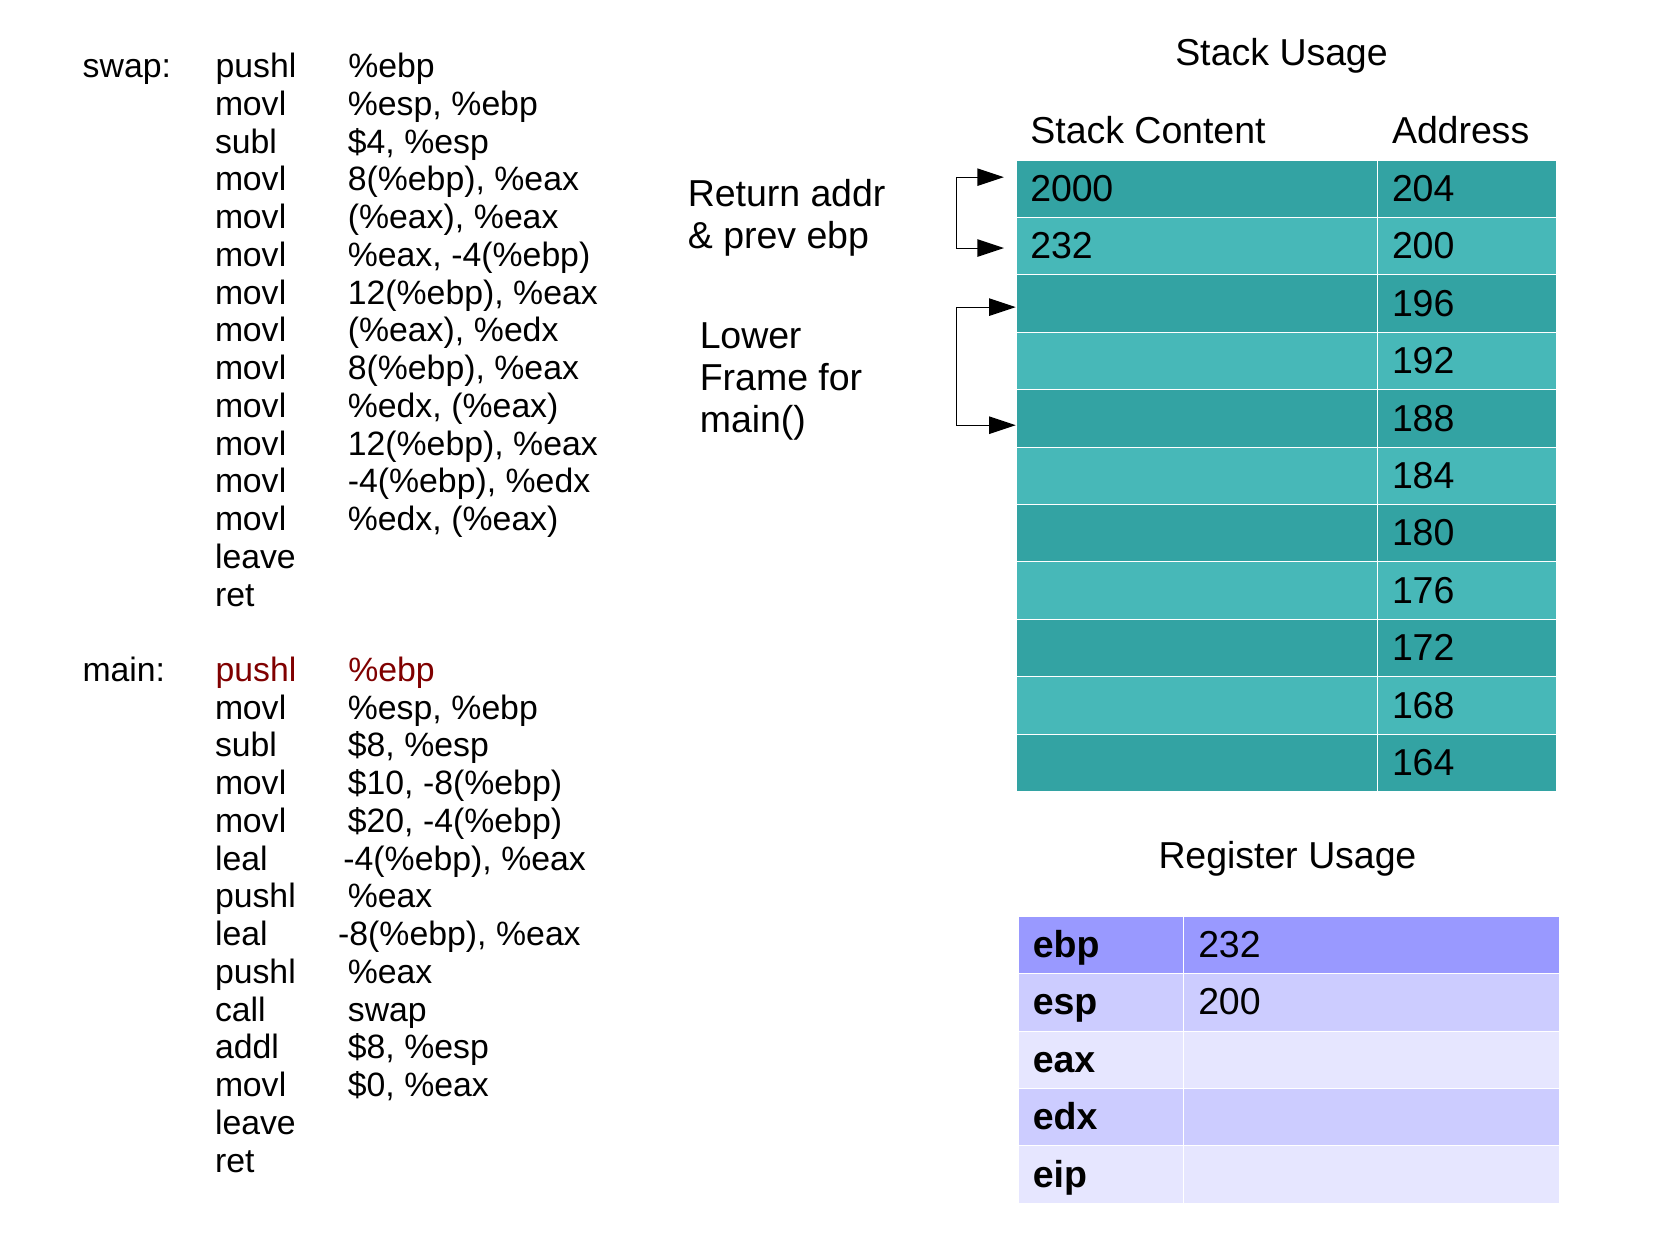

Stack Usage
# swap:	pushl	%ebp
movl	%esp, %ebp
subl 		$4, %esp
movl	8(%ebp), %eax
movl	(%eax), %eax
movl	%eax, -4(%ebp)
movl	12(%ebp), %eax
movl	(%eax), %edx
movl	8(%ebp), %eax
movl	%edx, (%eax)
movl	12(%ebp), %eax
movl	-4(%ebp), %edx
movl	%edx, (%eax)
leave
ret
main:	pushl	%ebp
movl	%esp, %ebp
subl	 	$8, %esp
movl	$10, -8(%ebp)
movl	$20, -4(%ebp)
leal -4(%ebp), %eax
pushl	%eax
leal		 -8(%ebp), %eax
pushl	%eax
call		 swap
addl	 	$8, %esp
movl	$0, %eax
leave
ret
| Stack Content | Address |
| --- | --- |
| 2000 | 204 |
| 232 | 200 |
| | 196 |
| | 192 |
| | 188 |
| | 184 |
| | 180 |
| | 176 |
| | 172 |
| | 168 |
| | 164 |
Return addr & prev ebp
Lower Frame for main()
Register Usage
| ebp | 232 |
| --- | --- |
| esp | 200 |
| eax | |
| edx | |
| eip | |